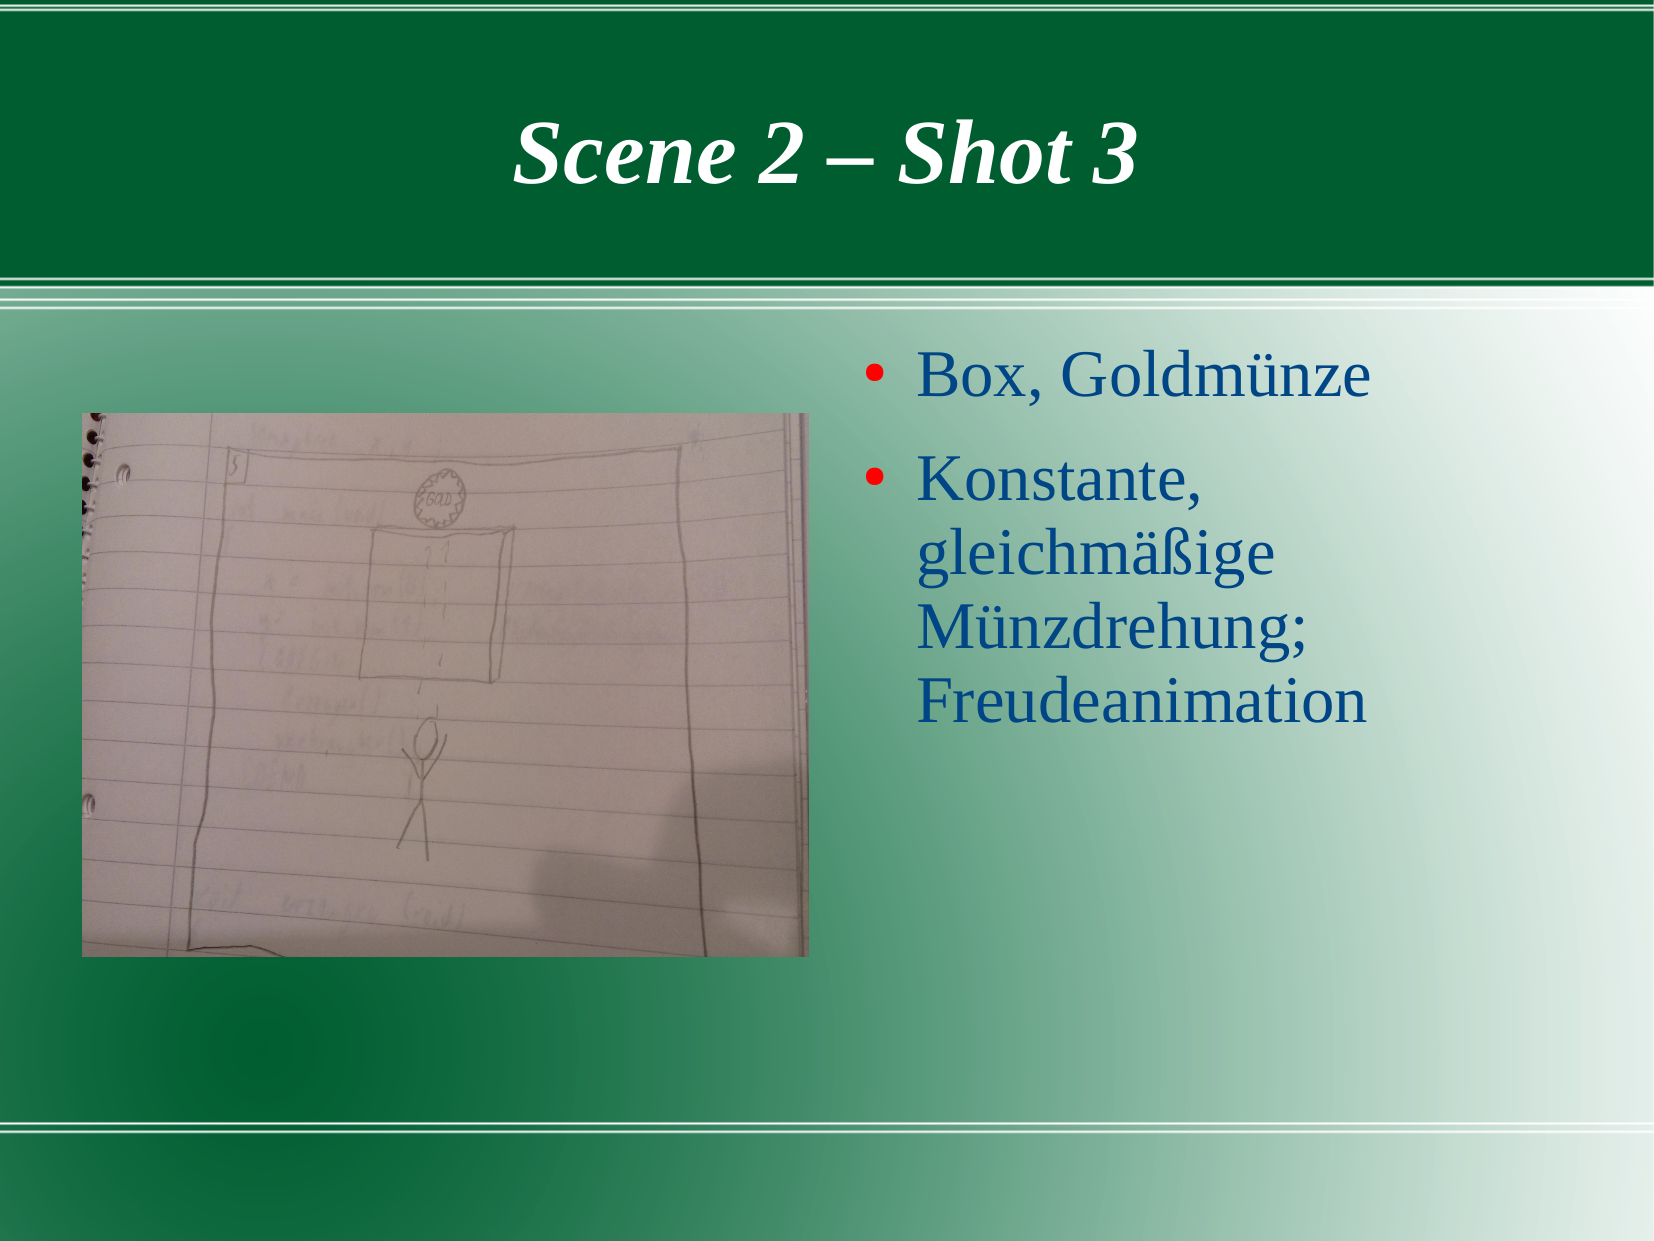

# Scene 2 – Shot 3
Box, Goldmünze
Konstante, gleichmäßige Münzdrehung; Freudeanimation